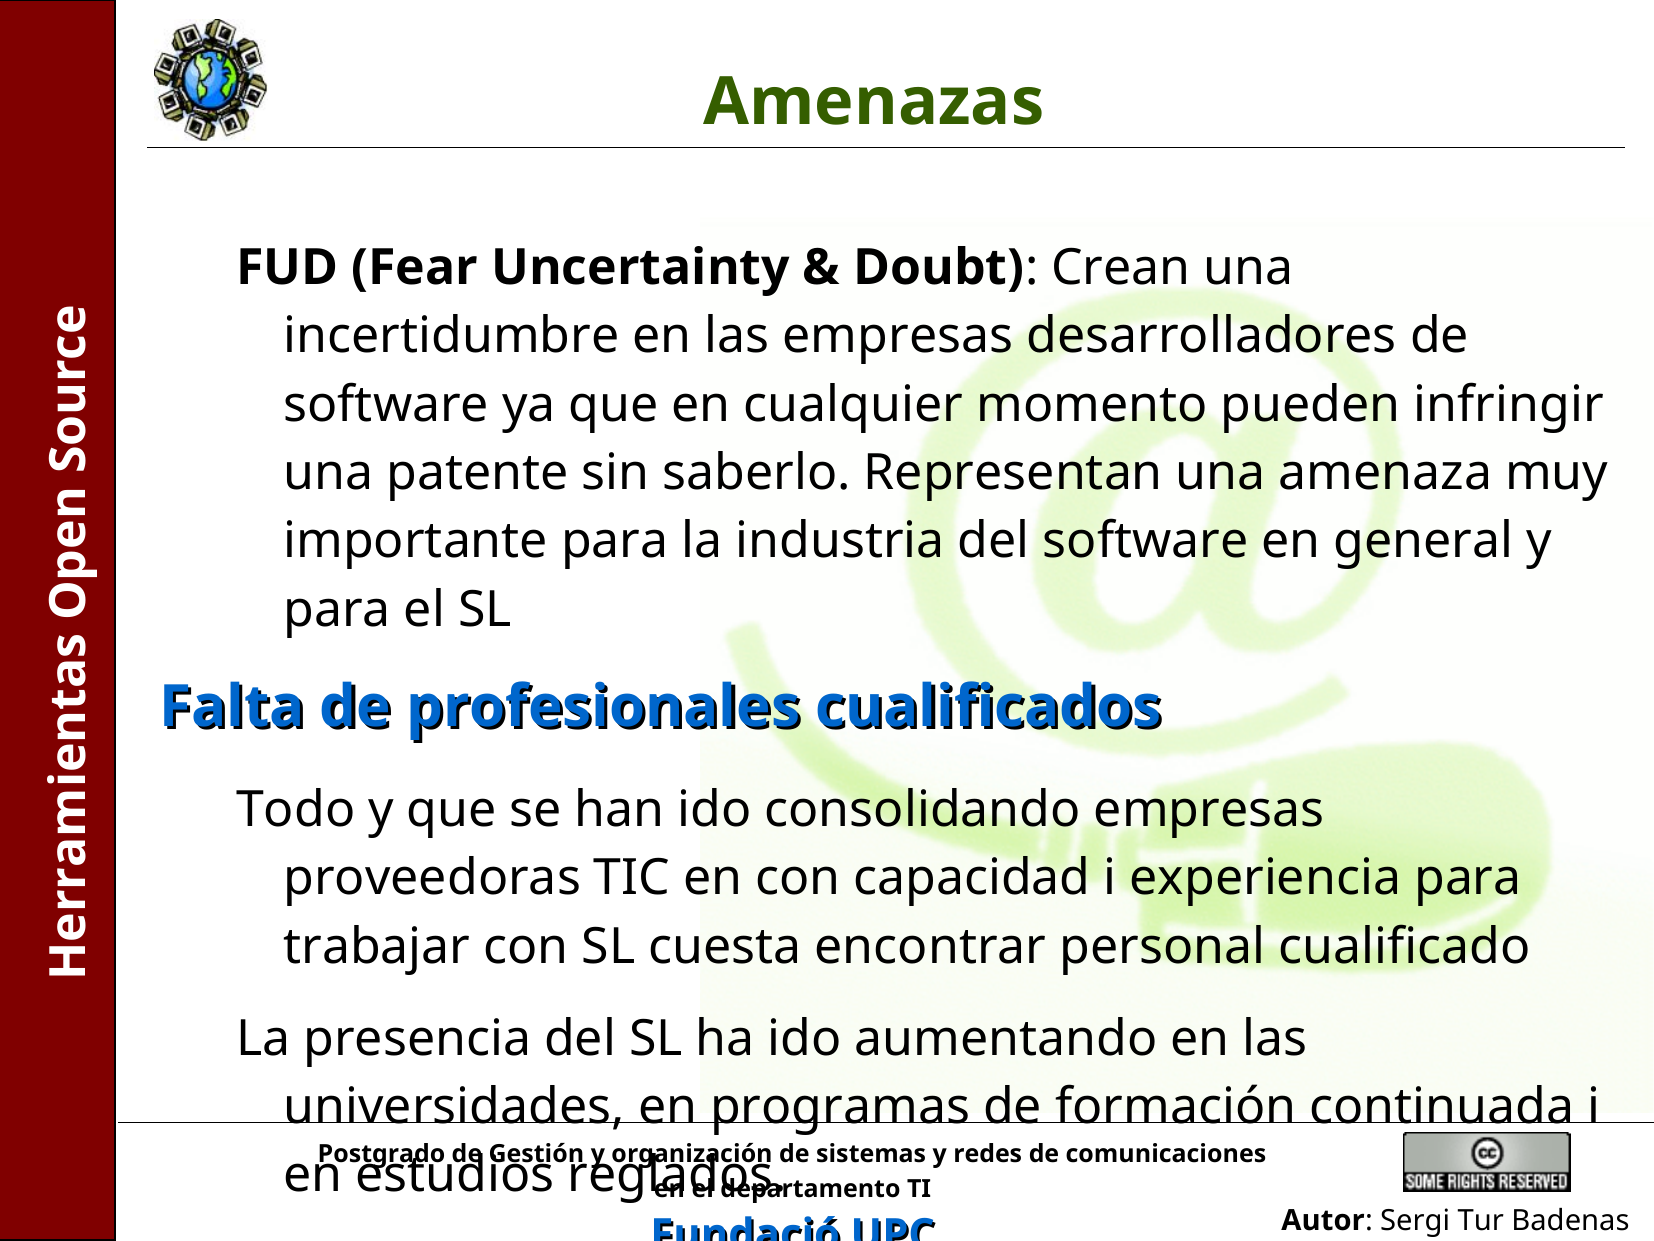

# Amenazas
FUD (Fear Uncertainty & Doubt): Crean una incertidumbre en las empresas desarrolladores de software ya que en cualquier momento pueden infringir una patente sin saberlo. Representan una amenaza muy importante para la industria del software en general y para el SL
Falta de profesionales cualificados
Todo y que se han ido consolidando empresas proveedoras TIC en con capacidad i experiencia para trabajar con SL cuesta encontrar personal cualificado
La presencia del SL ha ido aumentando en las universidades, en programas de formación continuada i en estudios reglados.
Todavía hay grupo importante de profesionales de la informática que desconocen la tecnología y que tienen un poder decisivo en la evaluación y la toma de decisiones